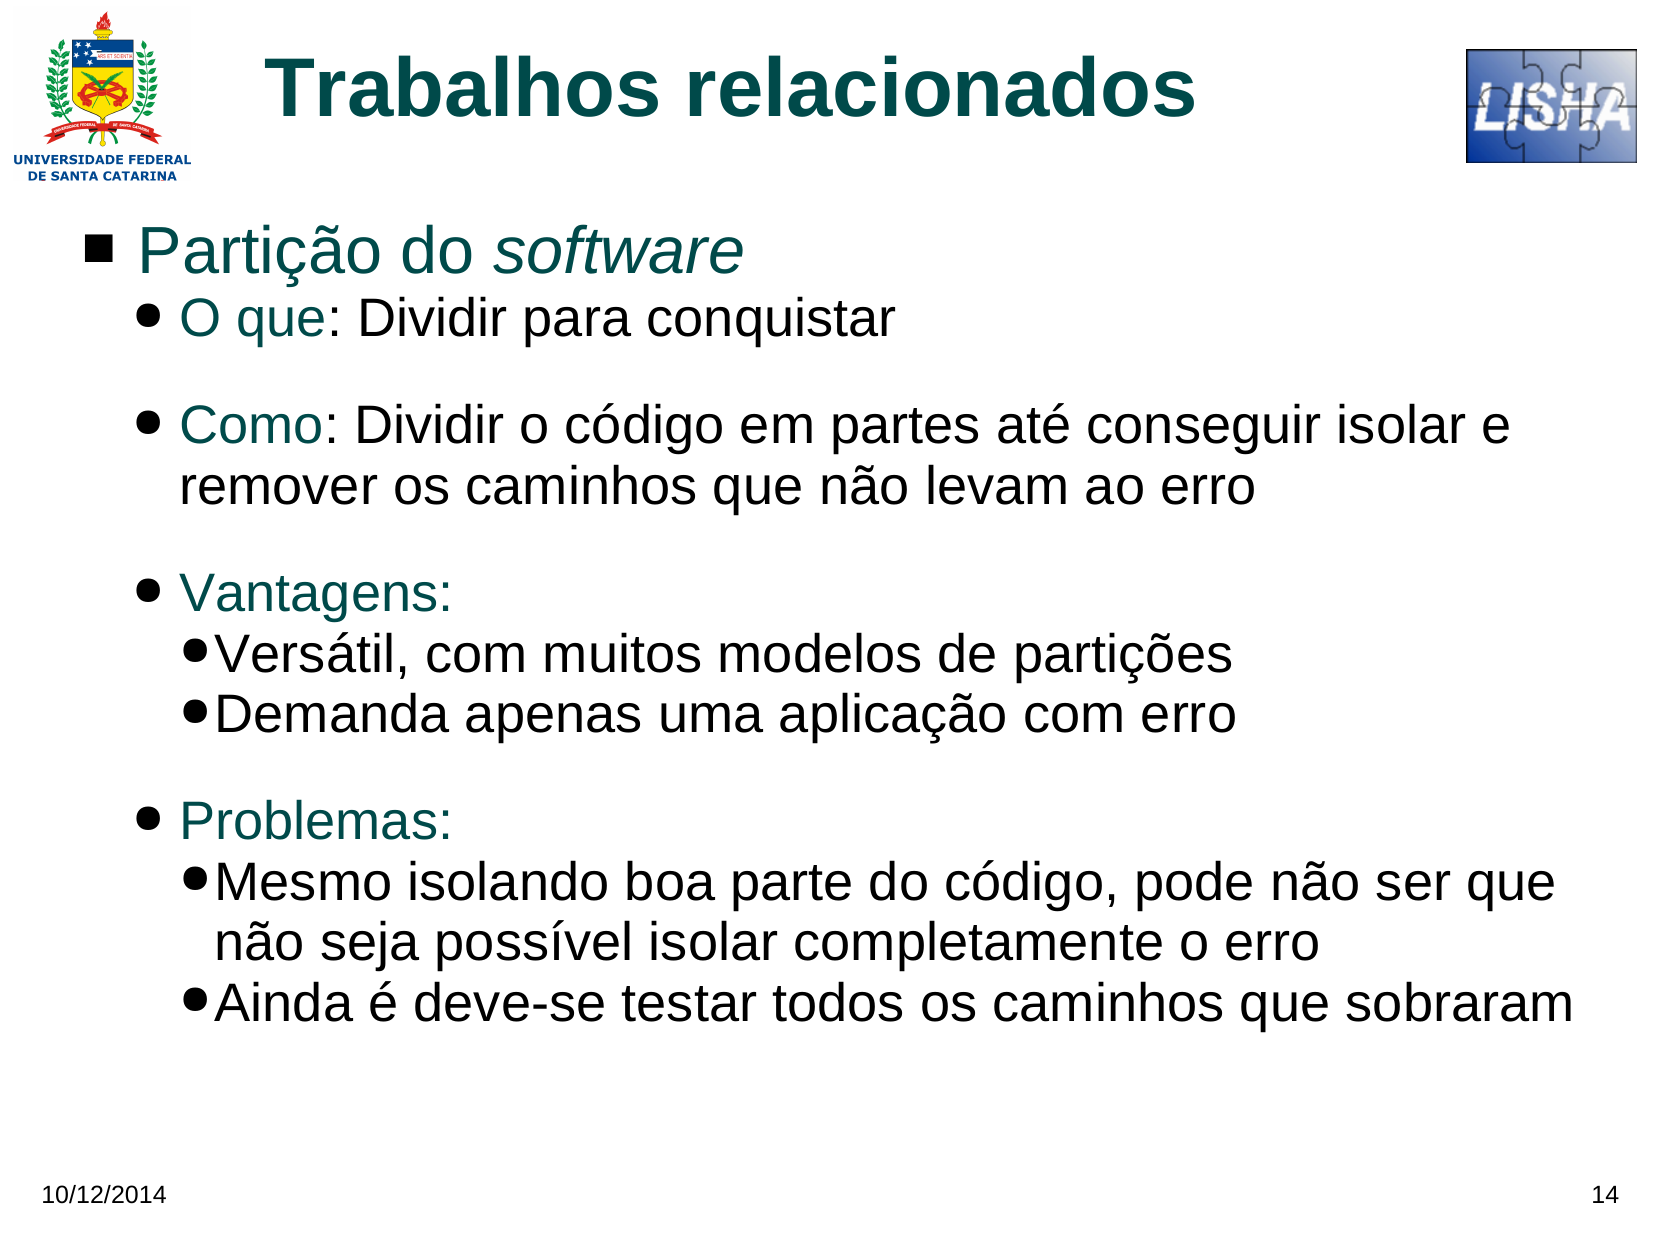

# Trabalhos relacionados
Partição do software
O que: Dividir para conquistar
Como: Dividir o código em partes até conseguir isolar e remover os caminhos que não levam ao erro
Vantagens:
Versátil, com muitos modelos de partições
Demanda apenas uma aplicação com erro
Problemas:
Mesmo isolando boa parte do código, pode não ser que não seja possível isolar completamente o erro
Ainda é deve-se testar todos os caminhos que sobraram